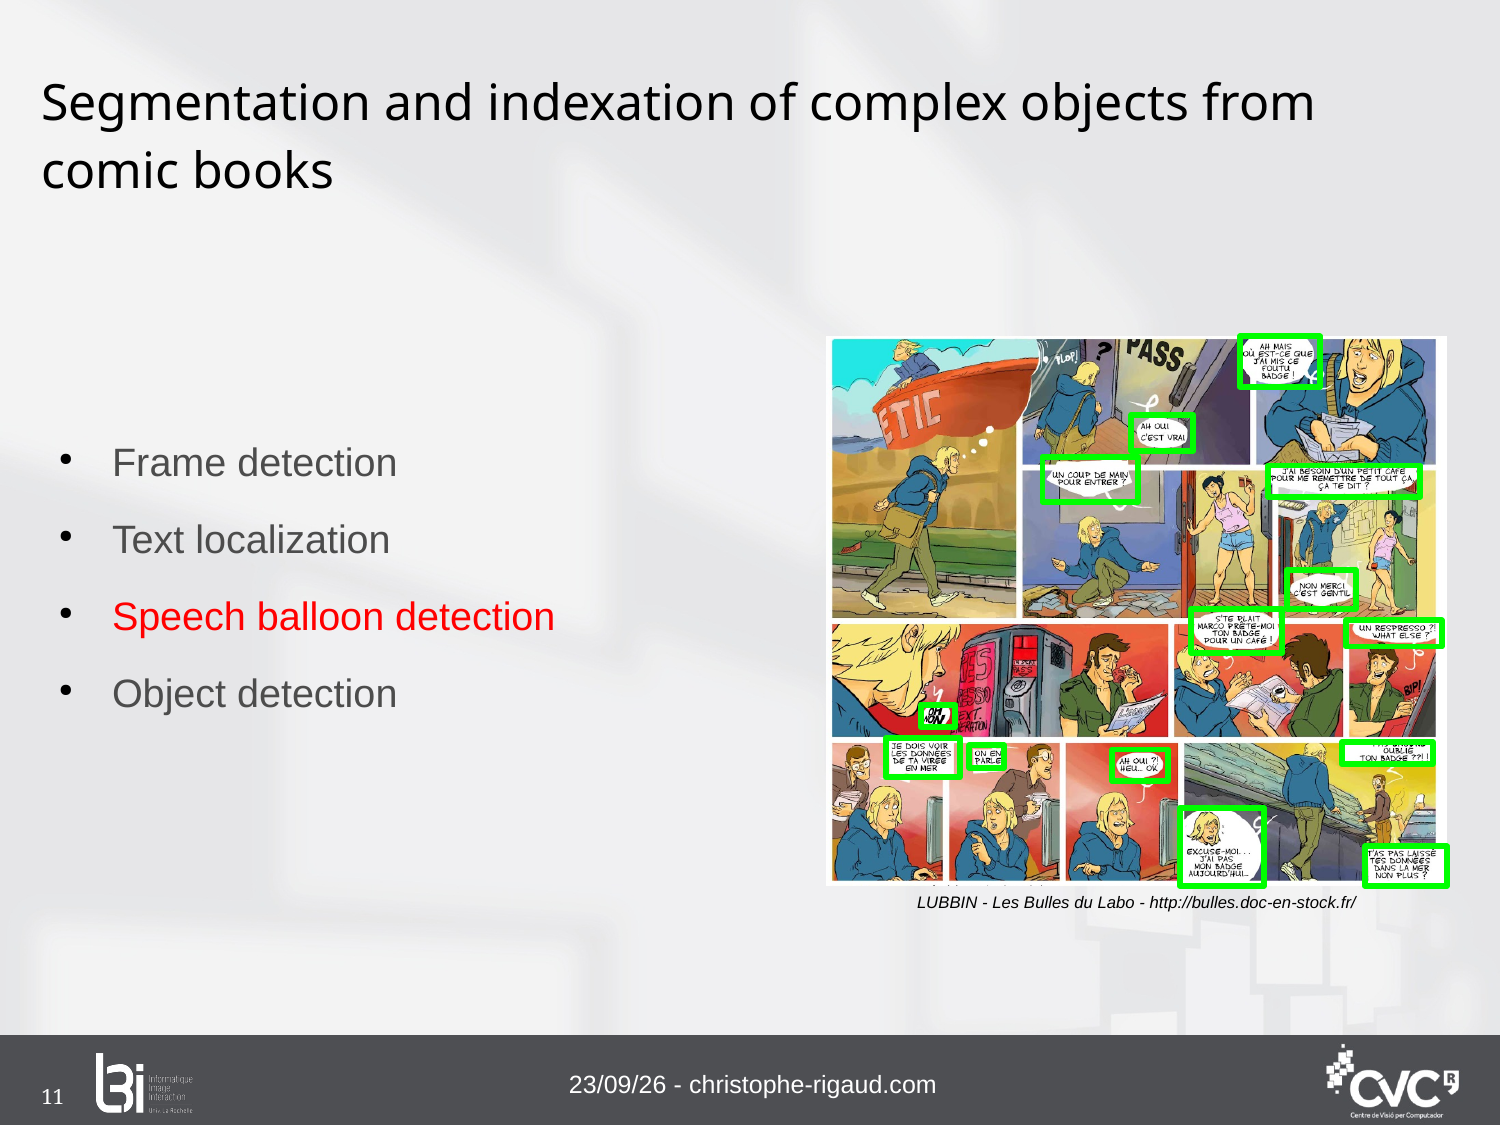

Segmentation and indexation of complex objects from comic books
# Frame detection
Text localization
Speech balloon detection
Object detection
LUBBIN - Les Bulles du Labo - http://bulles.doc-en-stock.fr/
 - christophe-rigaud.com
11